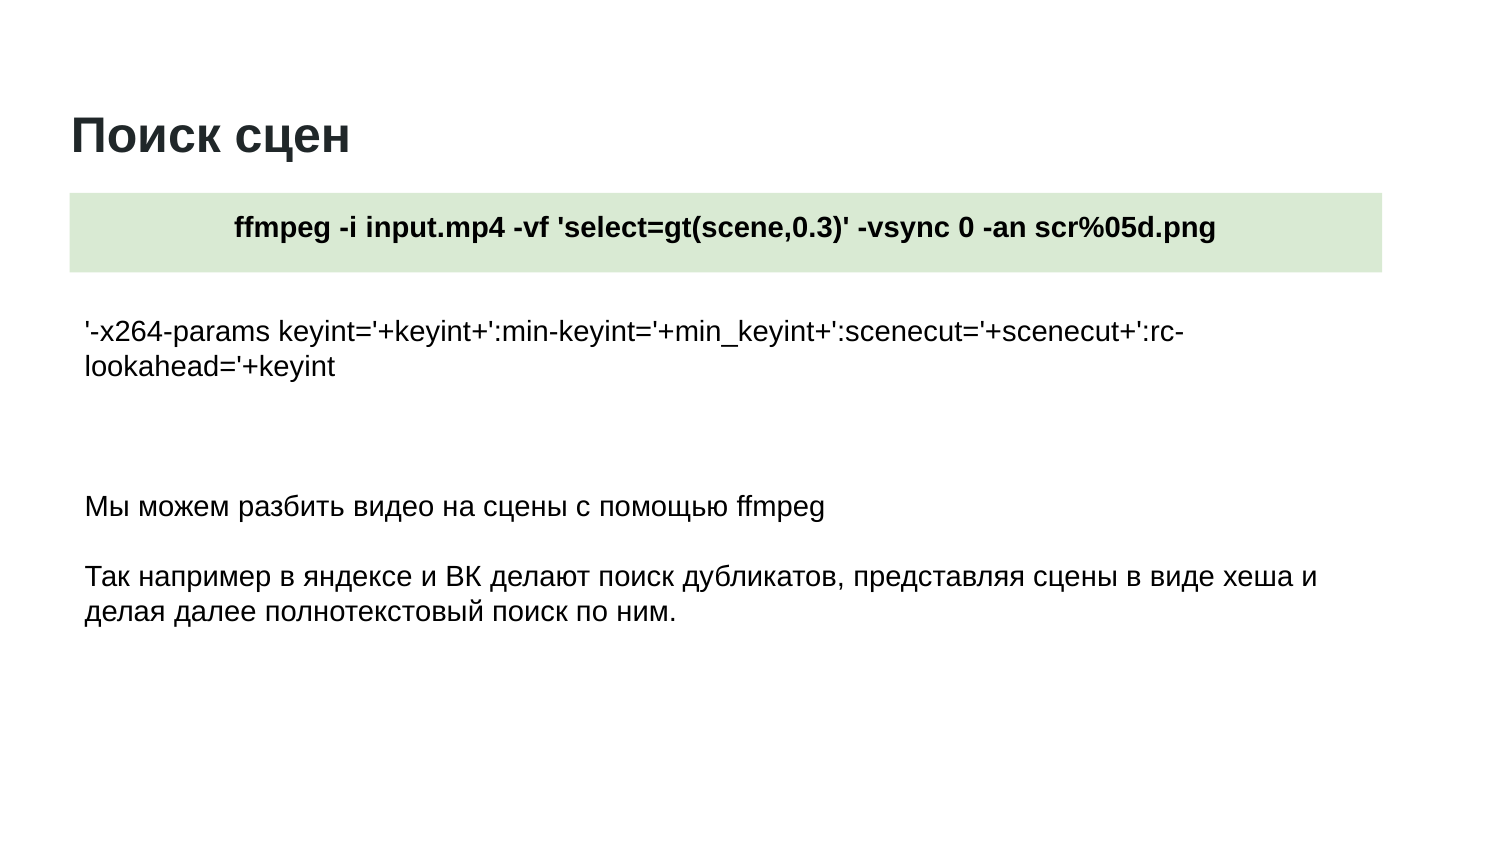

Поиск сцен
ffmpeg -i input.mp4 -vf 'select=gt(scene,0.3)' -vsync 0 -an scr%05d.png
'-x264-params keyint='+keyint+':min-keyint='+min_keyint+':scenecut='+scenecut+':rc-lookahead='+keyint
Мы можем разбить видео на сцены с помощью ffmpeg
Так например в яндексе и ВК делают поиск дубликатов, представляя сцены в виде хеша и делая далее полнотекстовый поиск по ним.